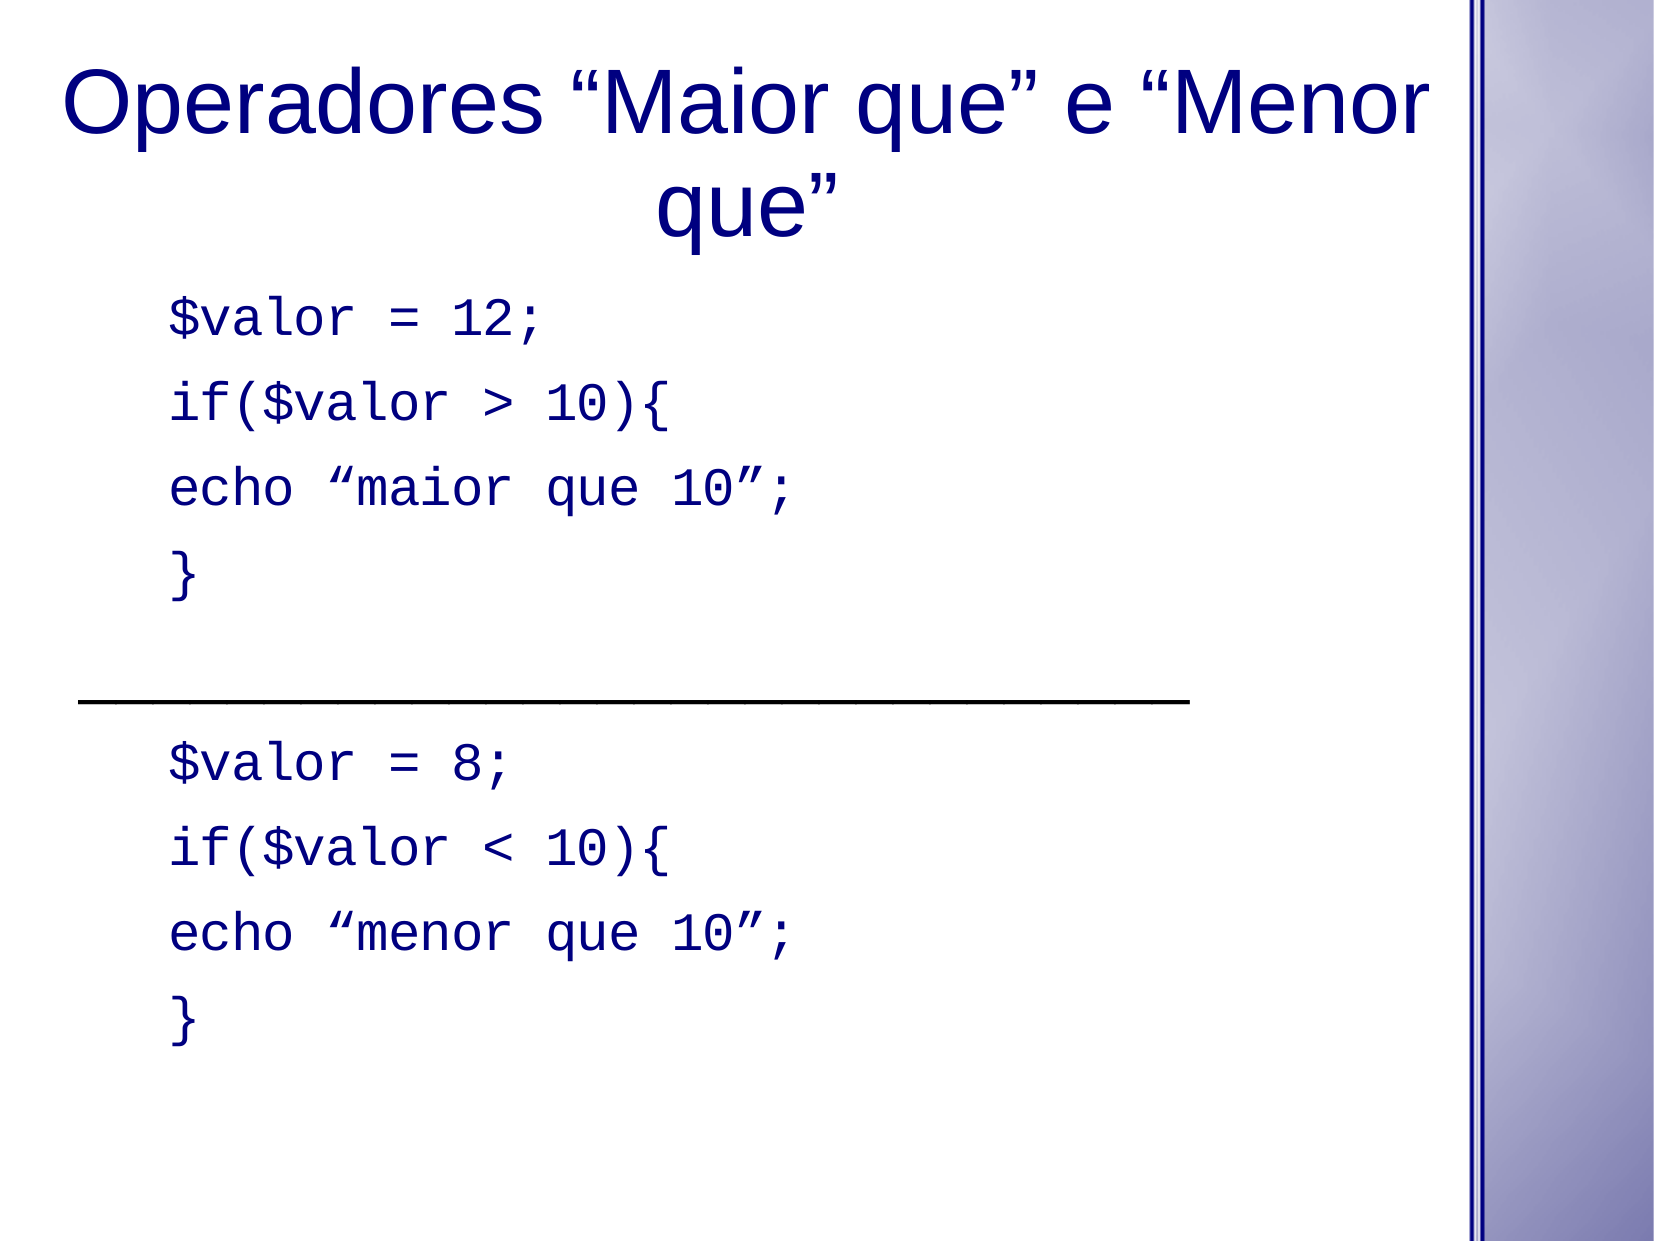

# Operadores “Maior que” e “Menor que”
$valor = 12;
if($valor > 10){
echo “maior que 10”;
}
______________________________
$valor = 8;
if($valor < 10){
echo “menor que 10”;
}